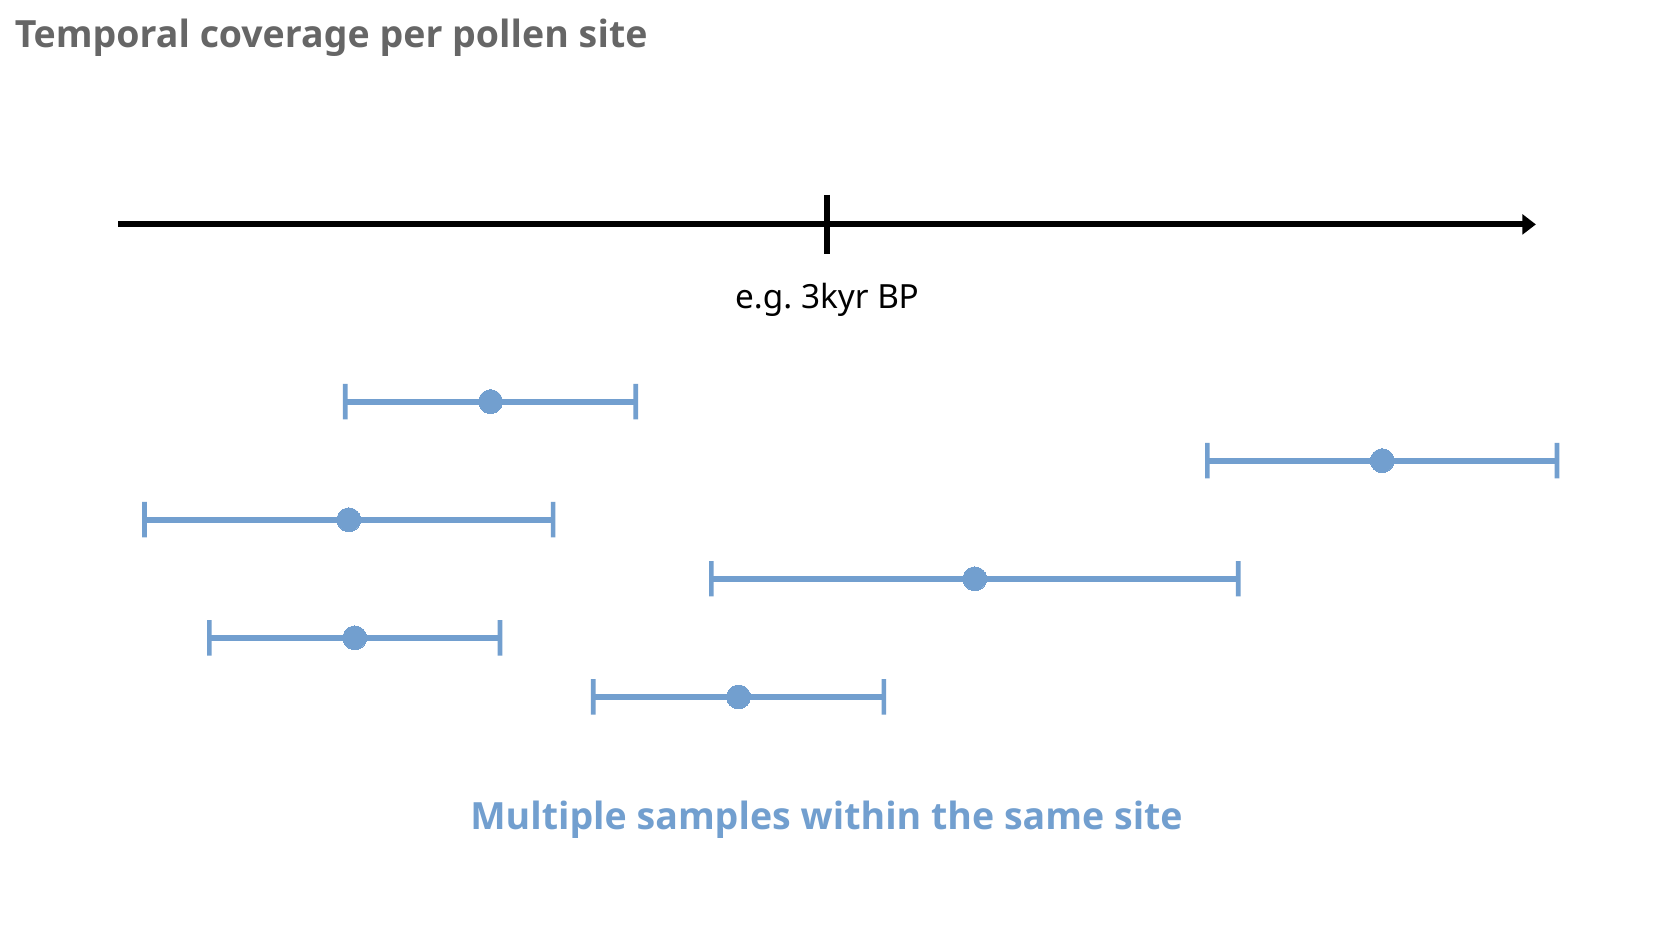

Temporal coverage per pollen site
e.g. 3kyr BP
Multiple samples within the same site